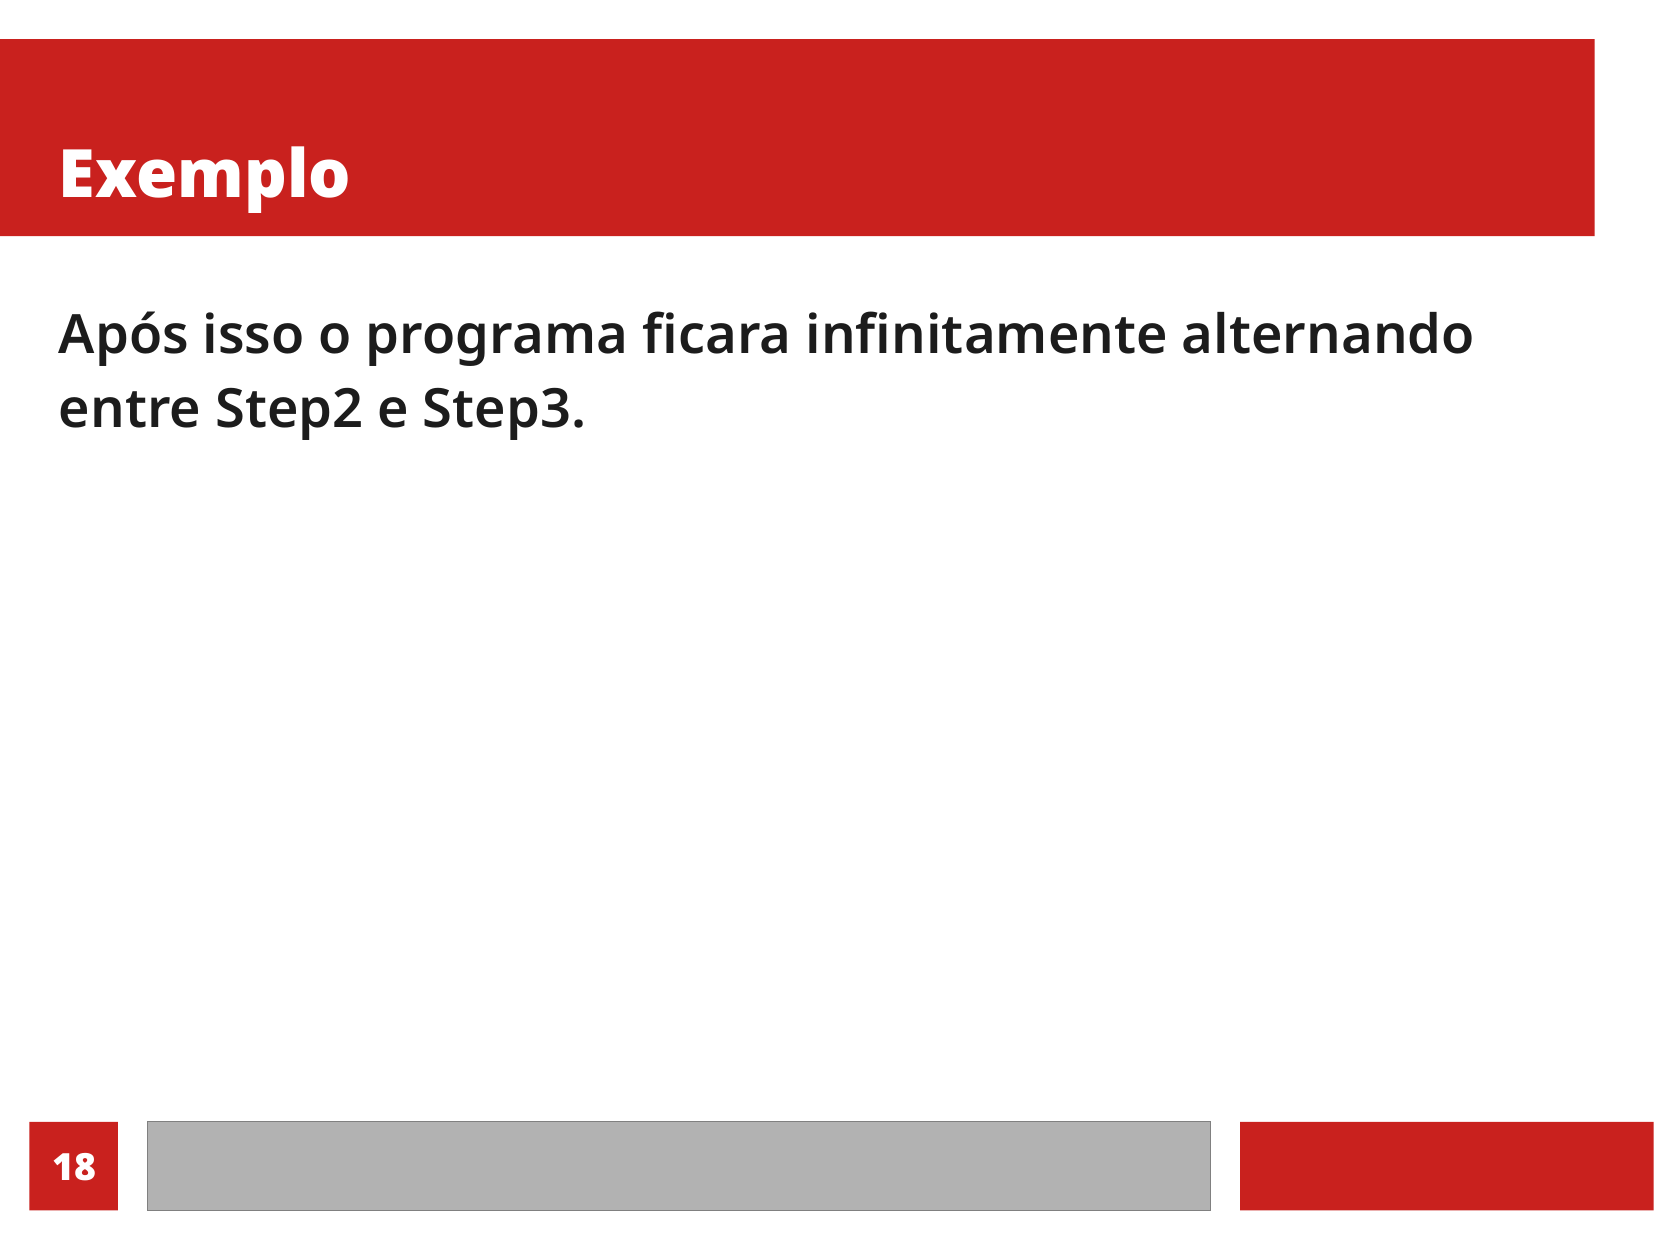

# Exemplo
Após isso o programa ficara infinitamente alternando entre Step2 e Step3.
18